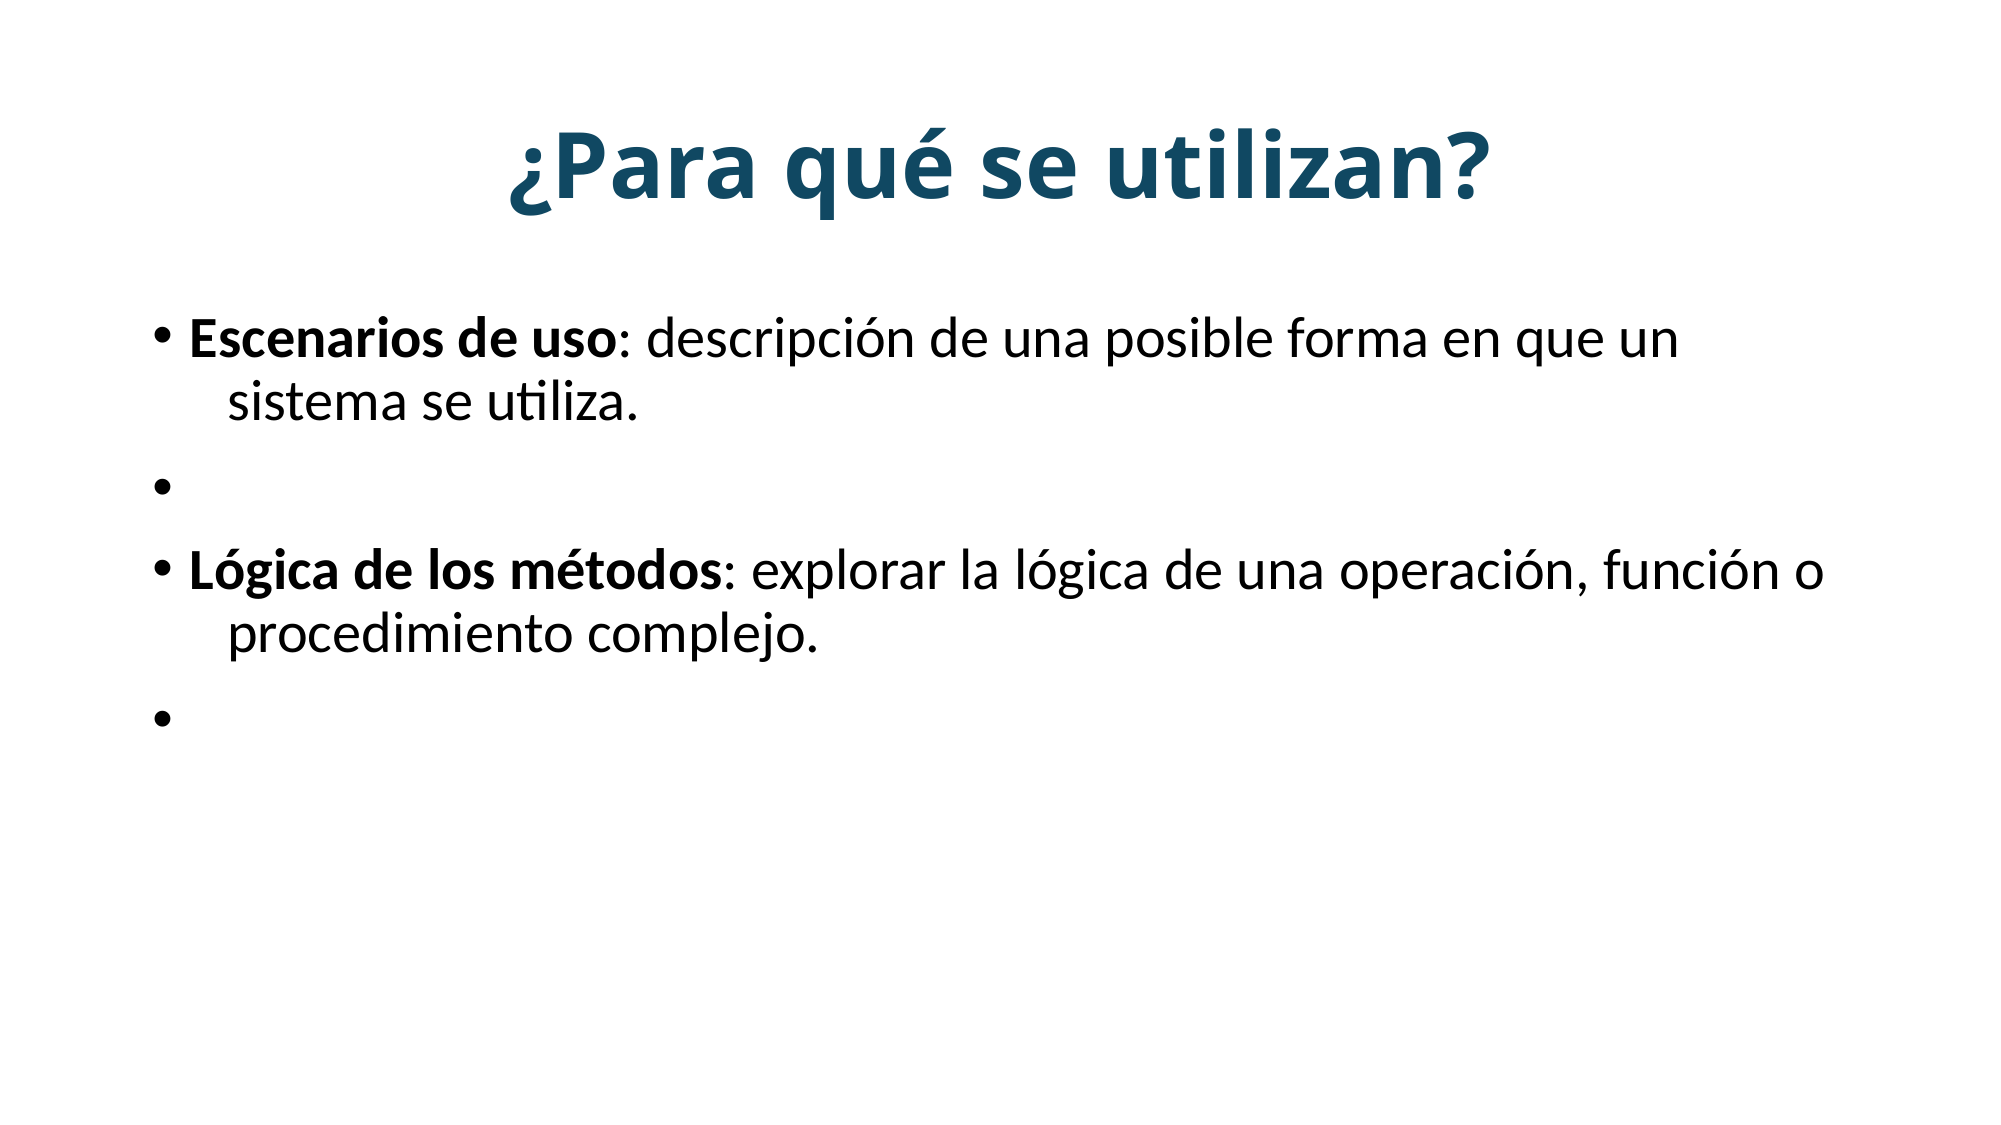

# ¿Para qué se utilizan?
Escenarios de uso: descripción de una posible forma en que un sistema se utiliza.
Lógica de los métodos: explorar la lógica de una operación, función o procedimiento complejo.